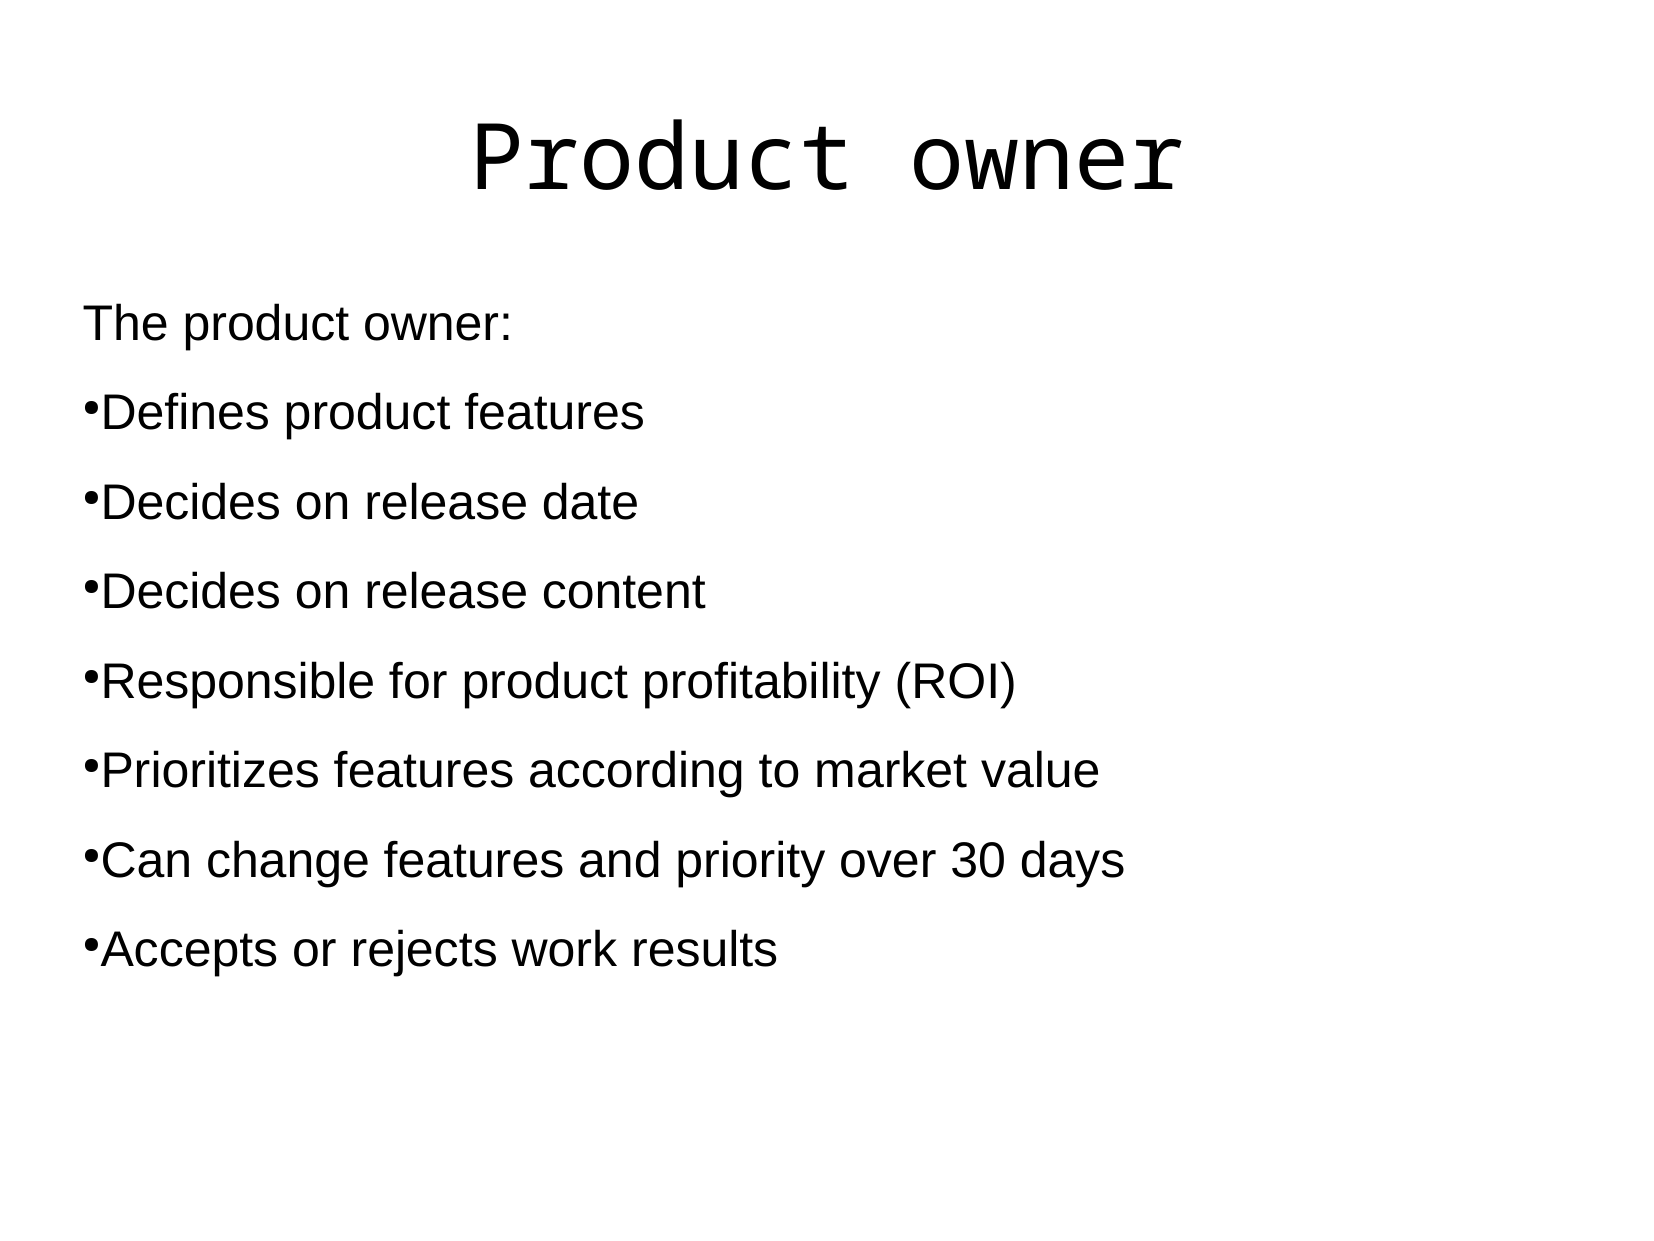

# Product owner
The product owner:
Defines product features
Decides on release date
Decides on release content
Responsible for product profitability (ROI)
Prioritizes features according to market value
Can change features and priority over 30 days
Accepts or rejects work results